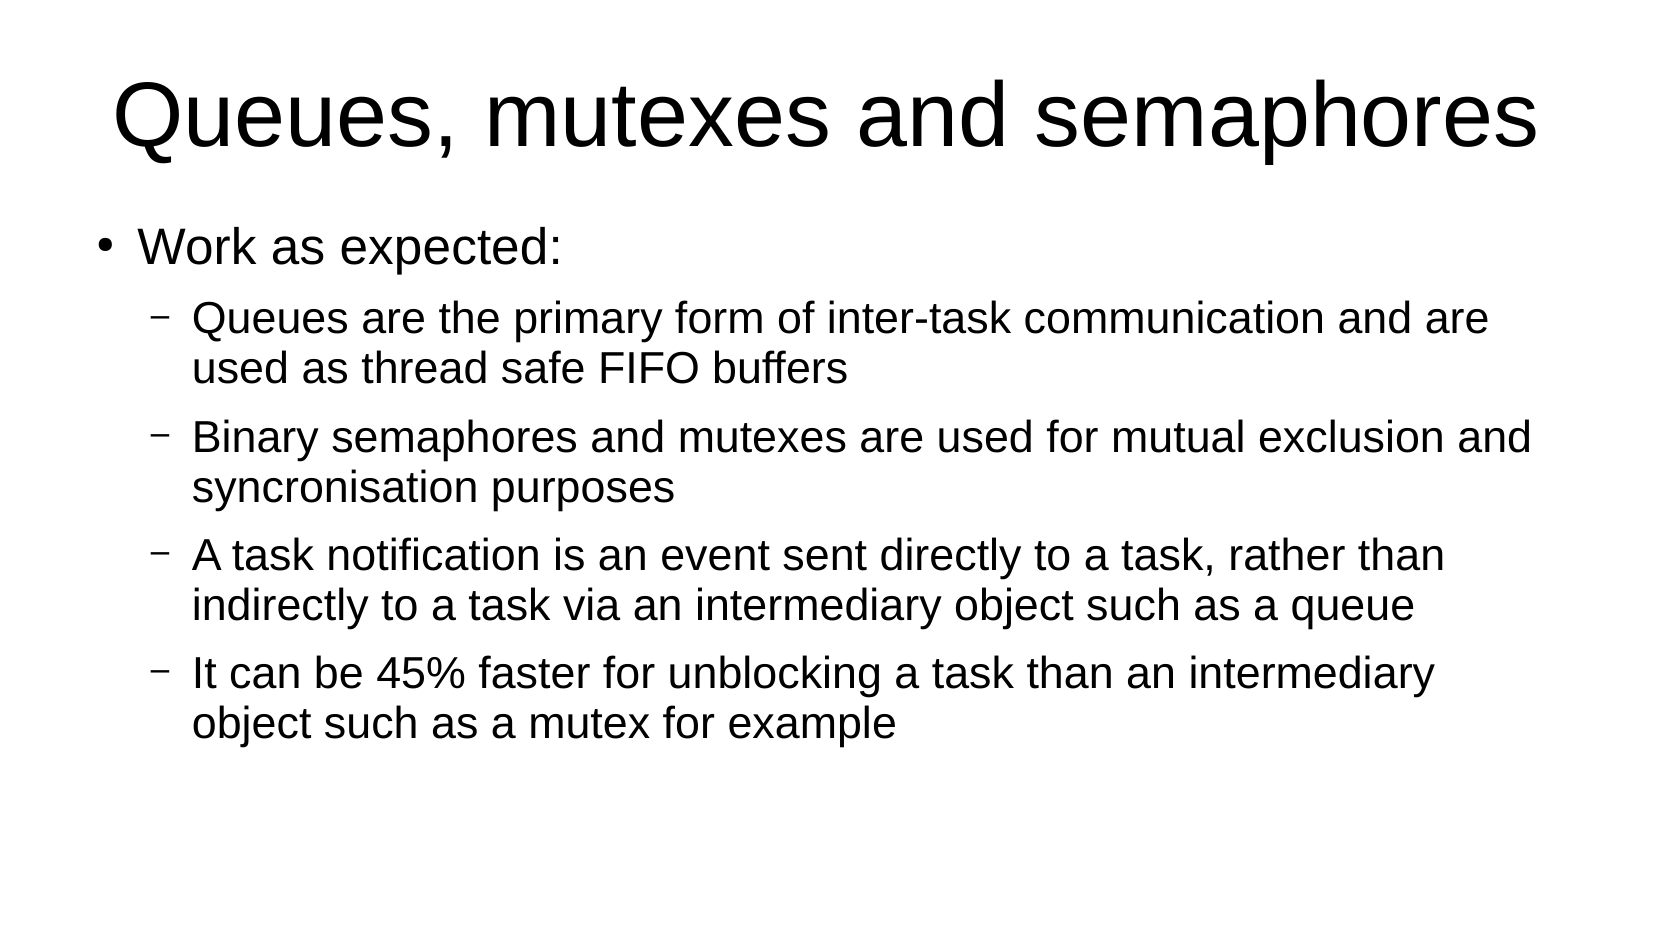

# Queues, mutexes and semaphores
Work as expected:
Queues are the primary form of inter-task communication and are used as thread safe FIFO buffers
Binary semaphores and mutexes are used for mutual exclusion and syncronisation purposes
A task notification is an event sent directly to a task, rather than indirectly to a task via an intermediary object such as a queue
It can be 45% faster for unblocking a task than an intermediary object such as a mutex for example